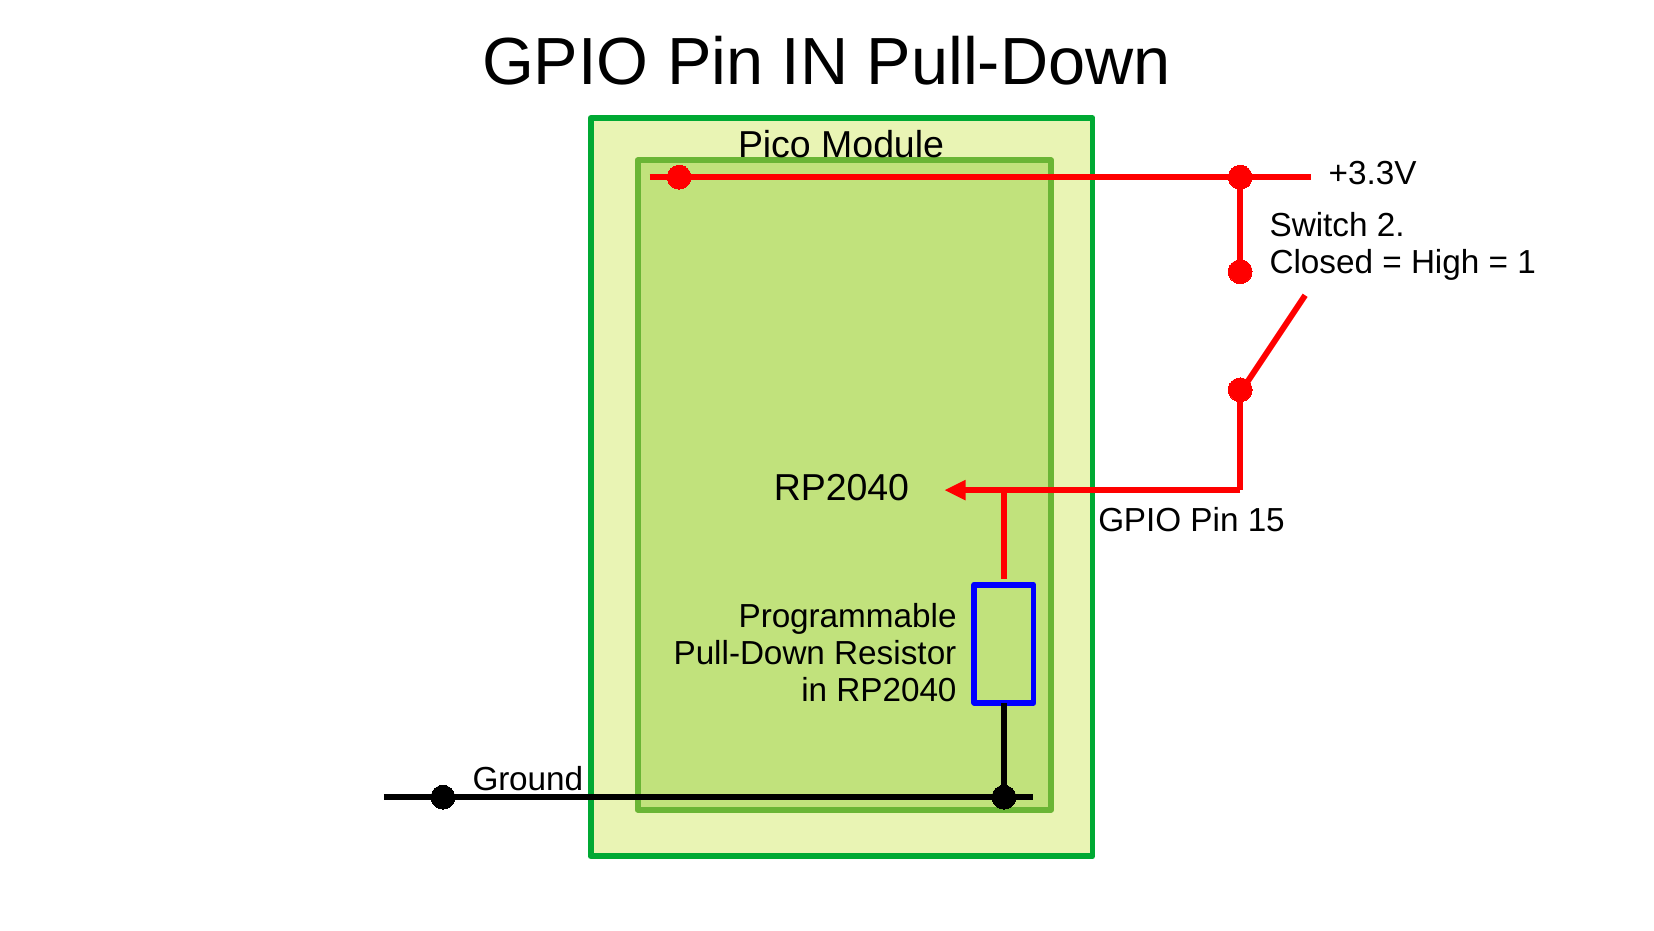

# GPIO Pin IN Pull-Down
RP2040
Pico Module
+3.3V
Switch 2.
Closed = High = 1
GPIO Pin 15
Programmable
Pull-Down Resistor in RP2040
Ground